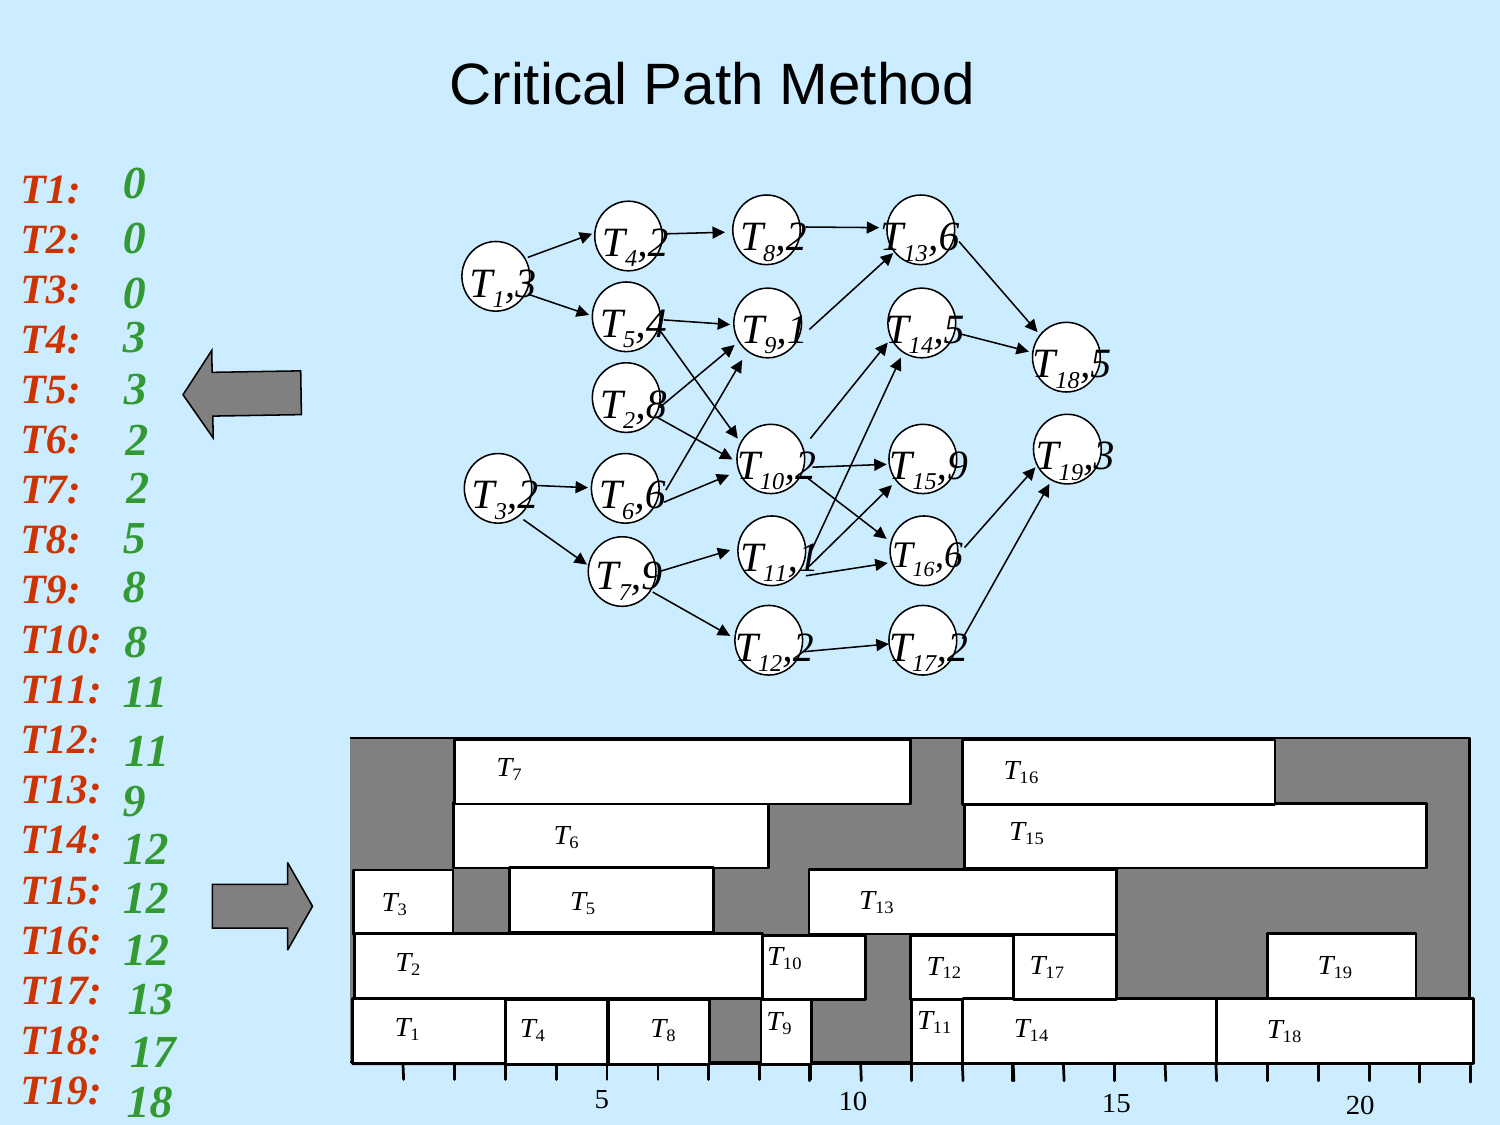

# Critical Path Method
0
0
0
T1:
T2:
T3:
T4:
T5:
T6:
T7:
T8:
T9:
T10:
T11:
T12:
T13:
T14:
T15:
T16:
T17:
T18:
T19:
3
3
2
2
5
8
8
11
11
9
12
12
12
13
17
18
T8,2
T13,6
T4,2
T1,3
T5,4
T9,1
T14,5
T18,5
T2,8
T19,3
T10,2
T15,9
T3,2
T6,6
T11,1
T16,6
T7,9
T12,2
T17,2